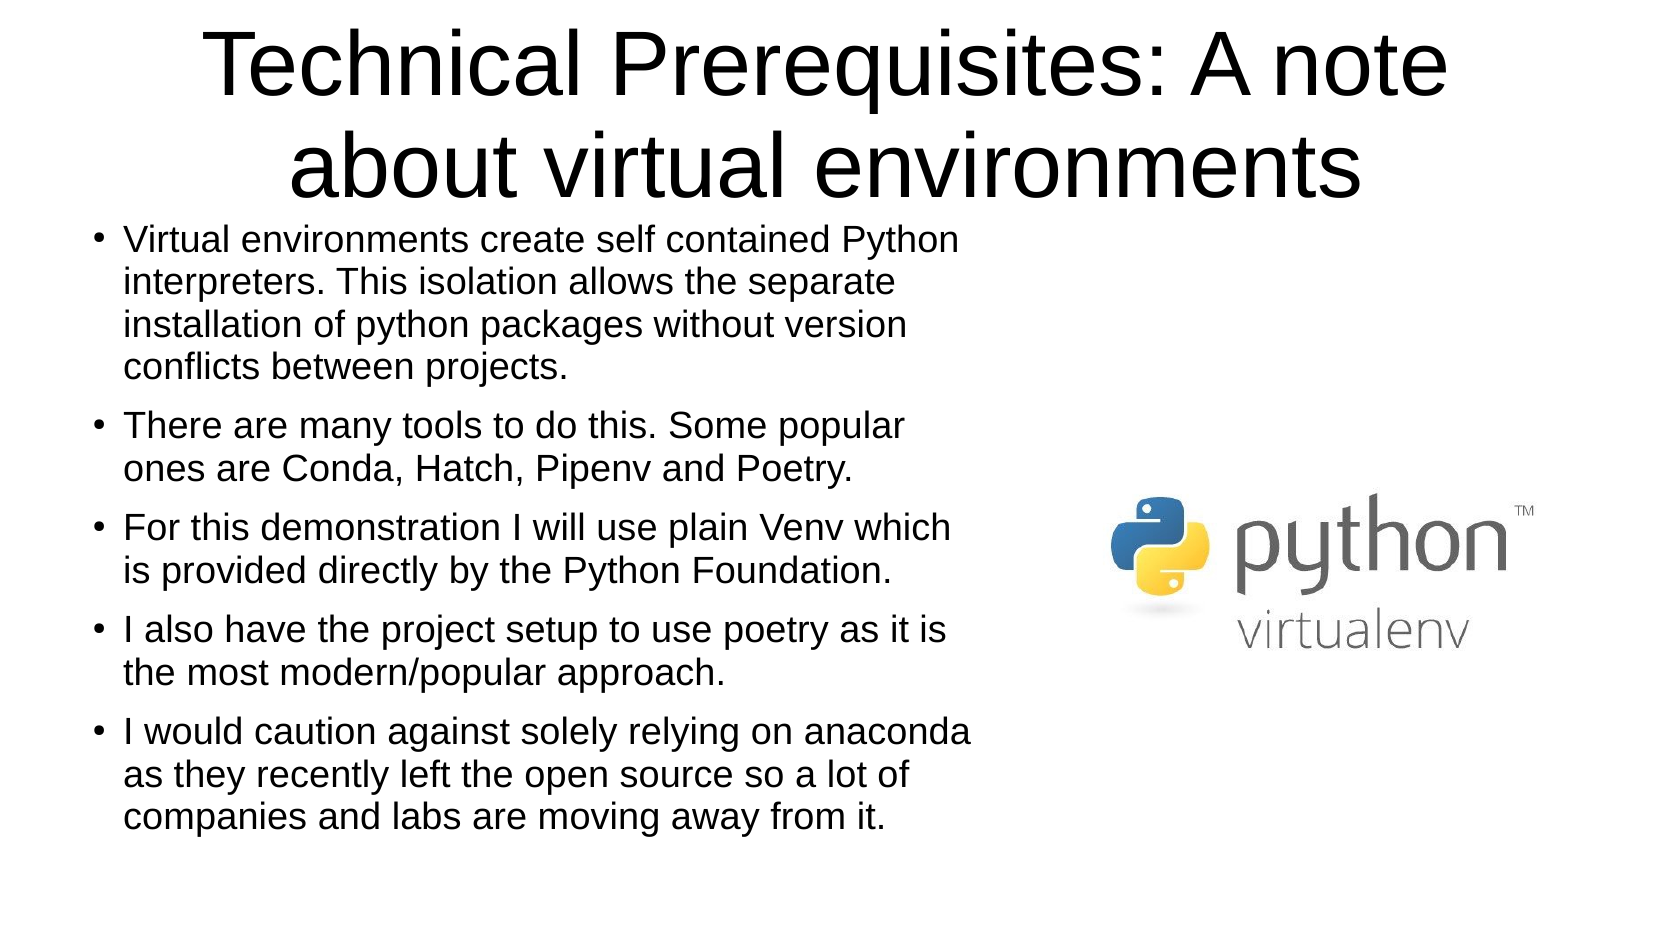

# Technical Prerequisites: A note about virtual environments
Virtual environments create self contained Python interpreters. This isolation allows the separate installation of python packages without version conflicts between projects.
There are many tools to do this. Some popular ones are Conda, Hatch, Pipenv and Poetry.
For this demonstration I will use plain Venv which is provided directly by the Python Foundation.
I also have the project setup to use poetry as it is the most modern/popular approach.
I would caution against solely relying on anaconda as they recently left the open source so a lot of companies and labs are moving away from it.